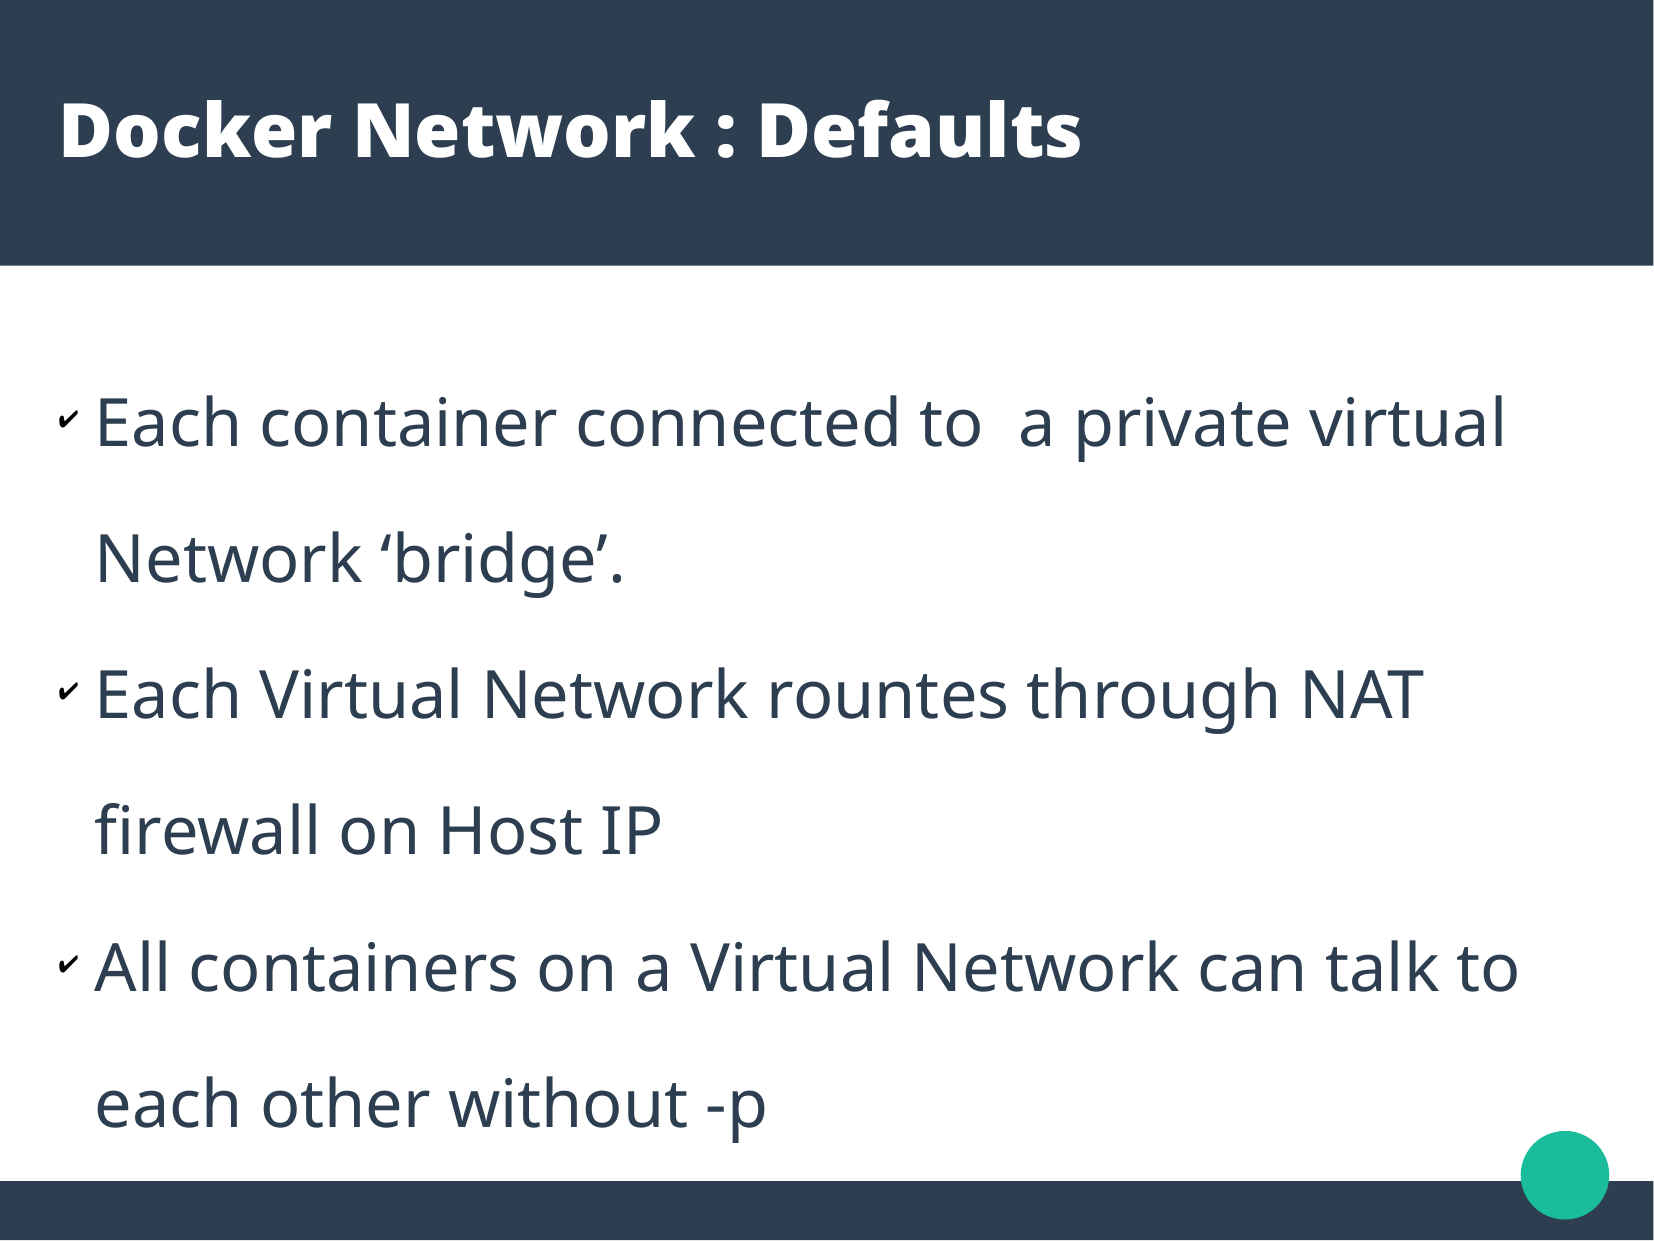

# Docker Network : Defaults
Each container connected to a private virtual Network ‘bridge’.
Each Virtual Network rountes through NAT firewall on Host IP
All containers on a Virtual Network can talk to each other without -p